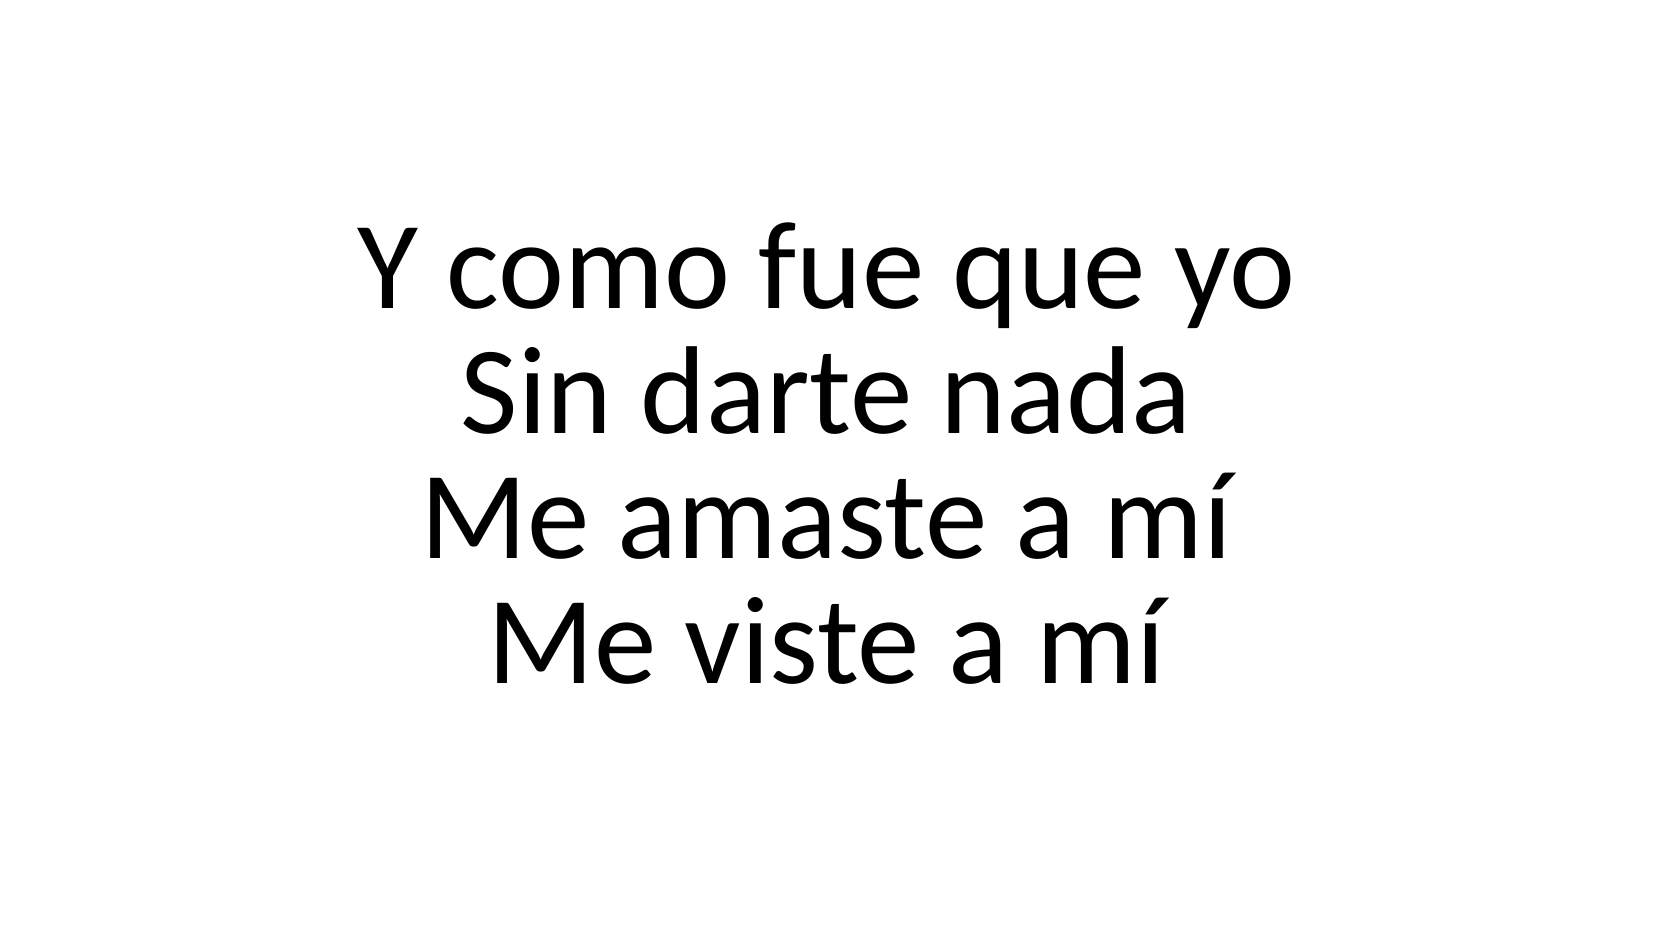

# Y como fue que yo Sin darte nada Me amaste a mí Me viste a mí